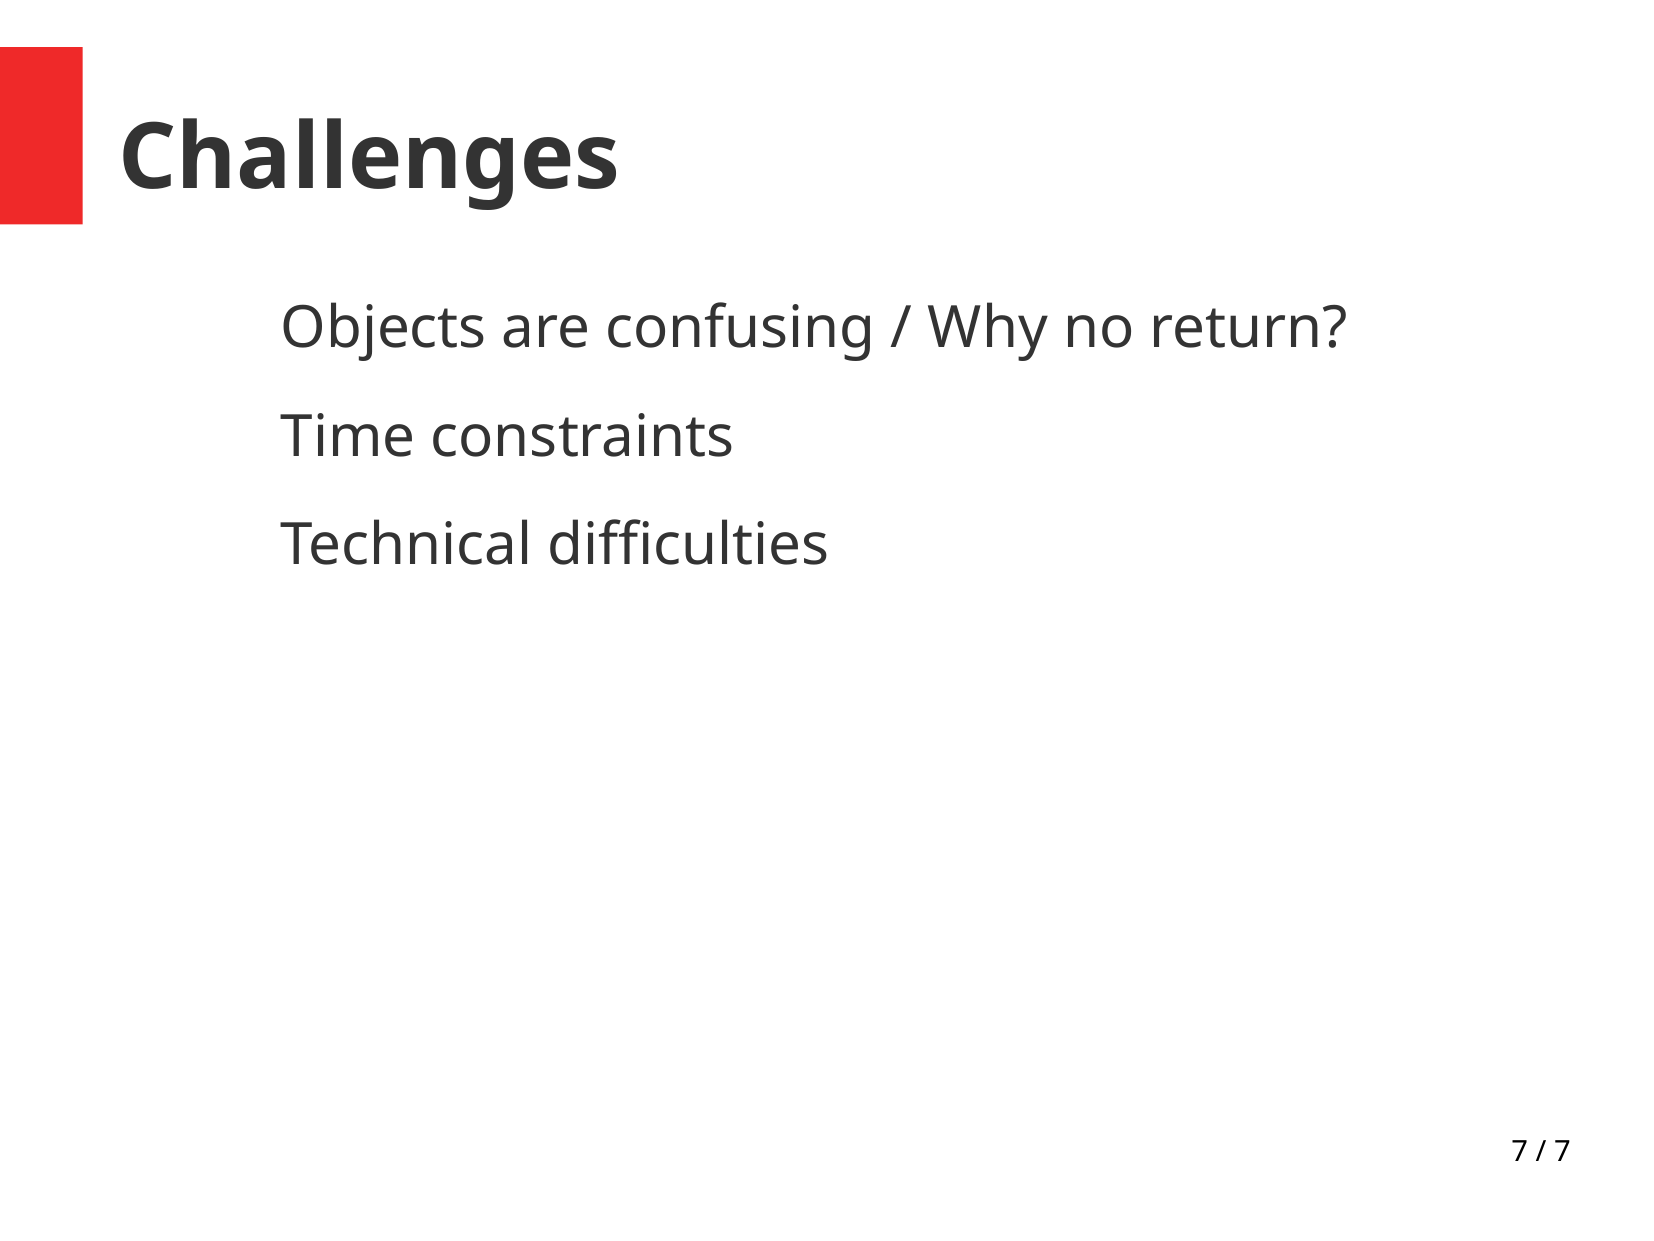

# Challenges
Objects are confusing / Why no return?
Time constraints
Technical difficulties
7